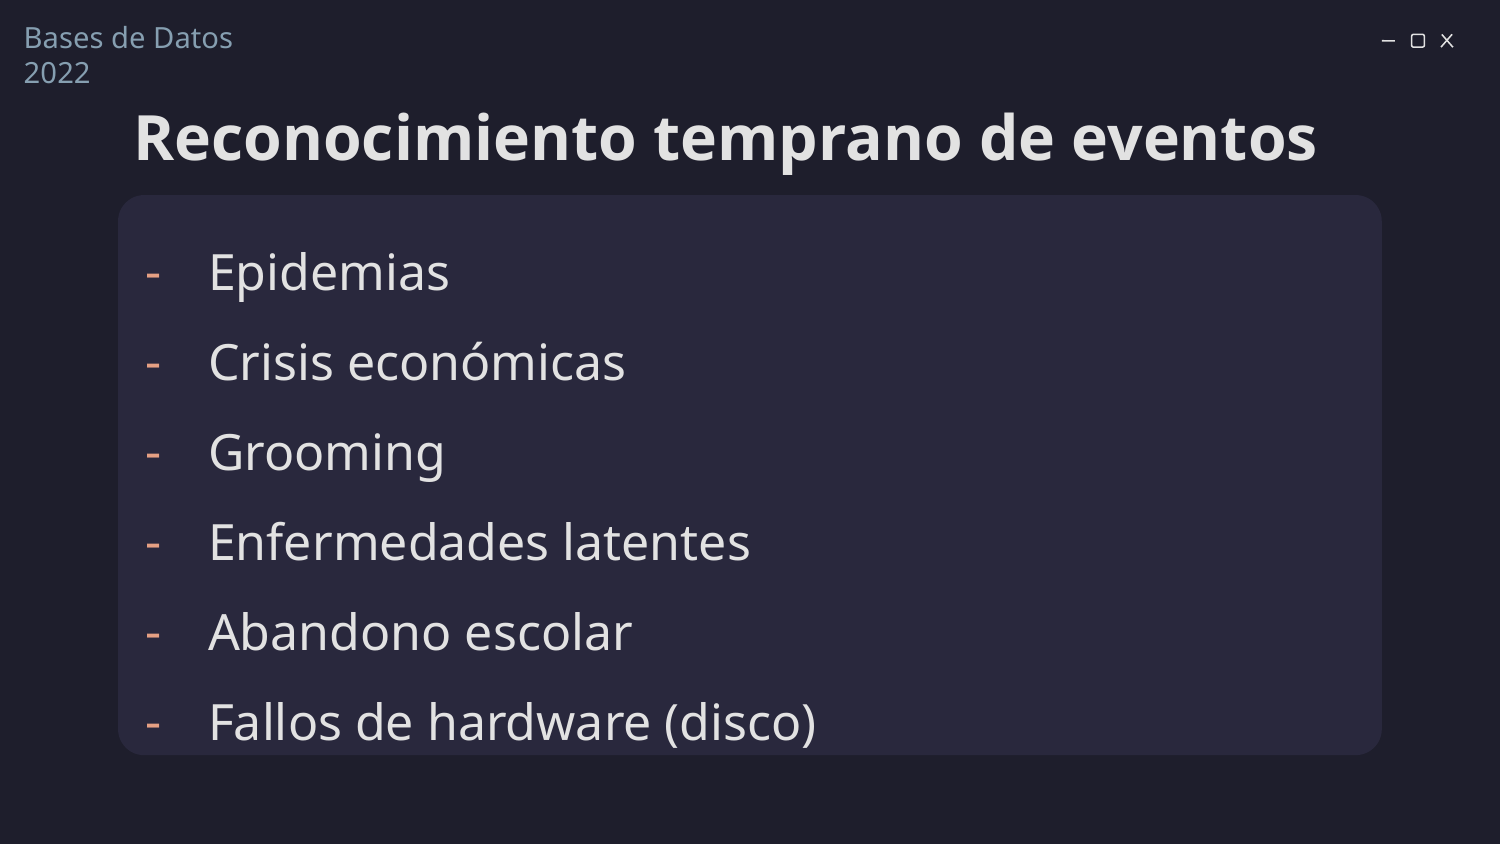

# Reconocimiento temprano de eventos
Epidemias
Crisis económicas
Grooming
Enfermedades latentes
Abandono escolar
Fallos de hardware (disco)